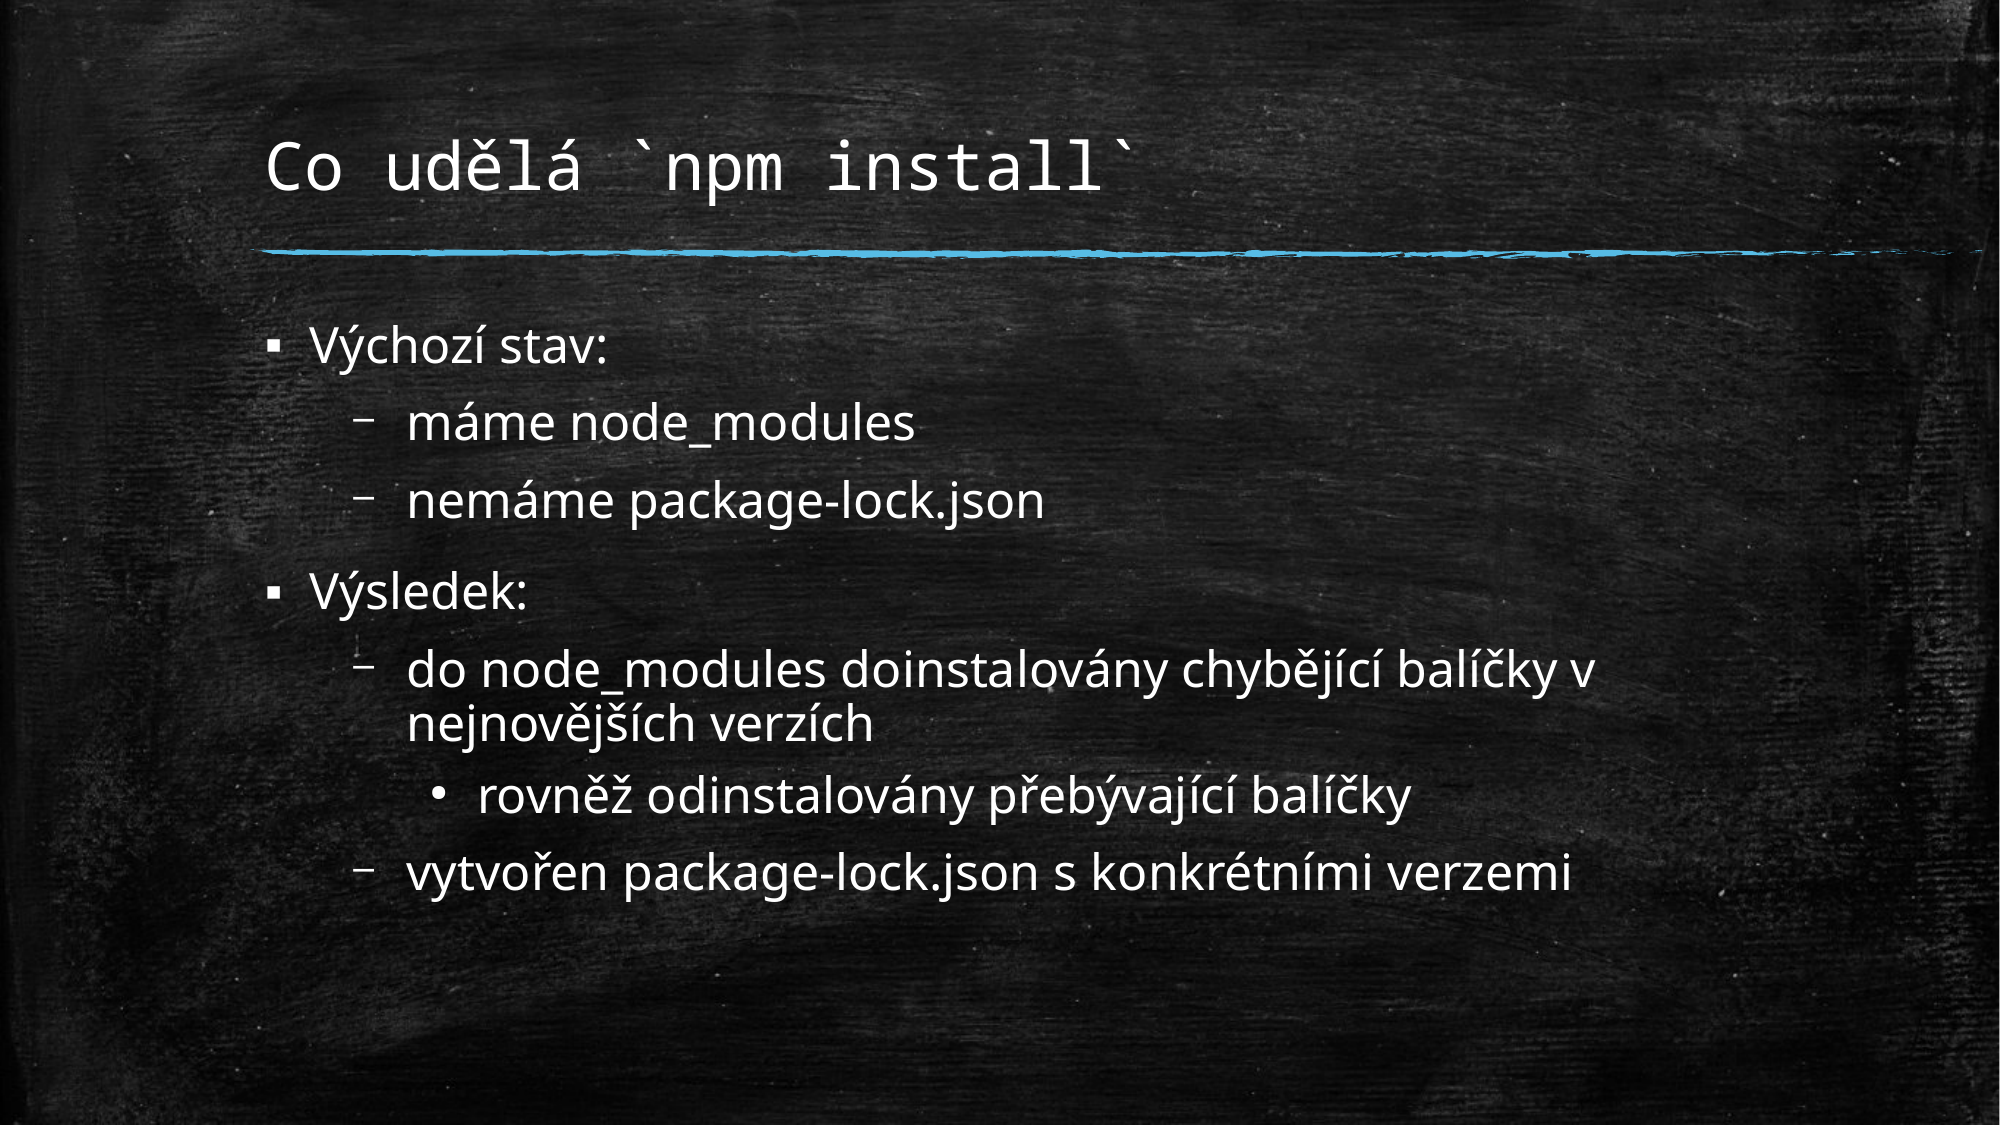

# Co udělá `npm install`
Výchozí stav:
máme node_modules
nemáme package-lock.json
Výsledek:
do node_modules doinstalovány chybějící balíčky v nejnovějších verzích
rovněž odinstalovány přebývající balíčky
vytvořen package-lock.json s konkrétními verzemi